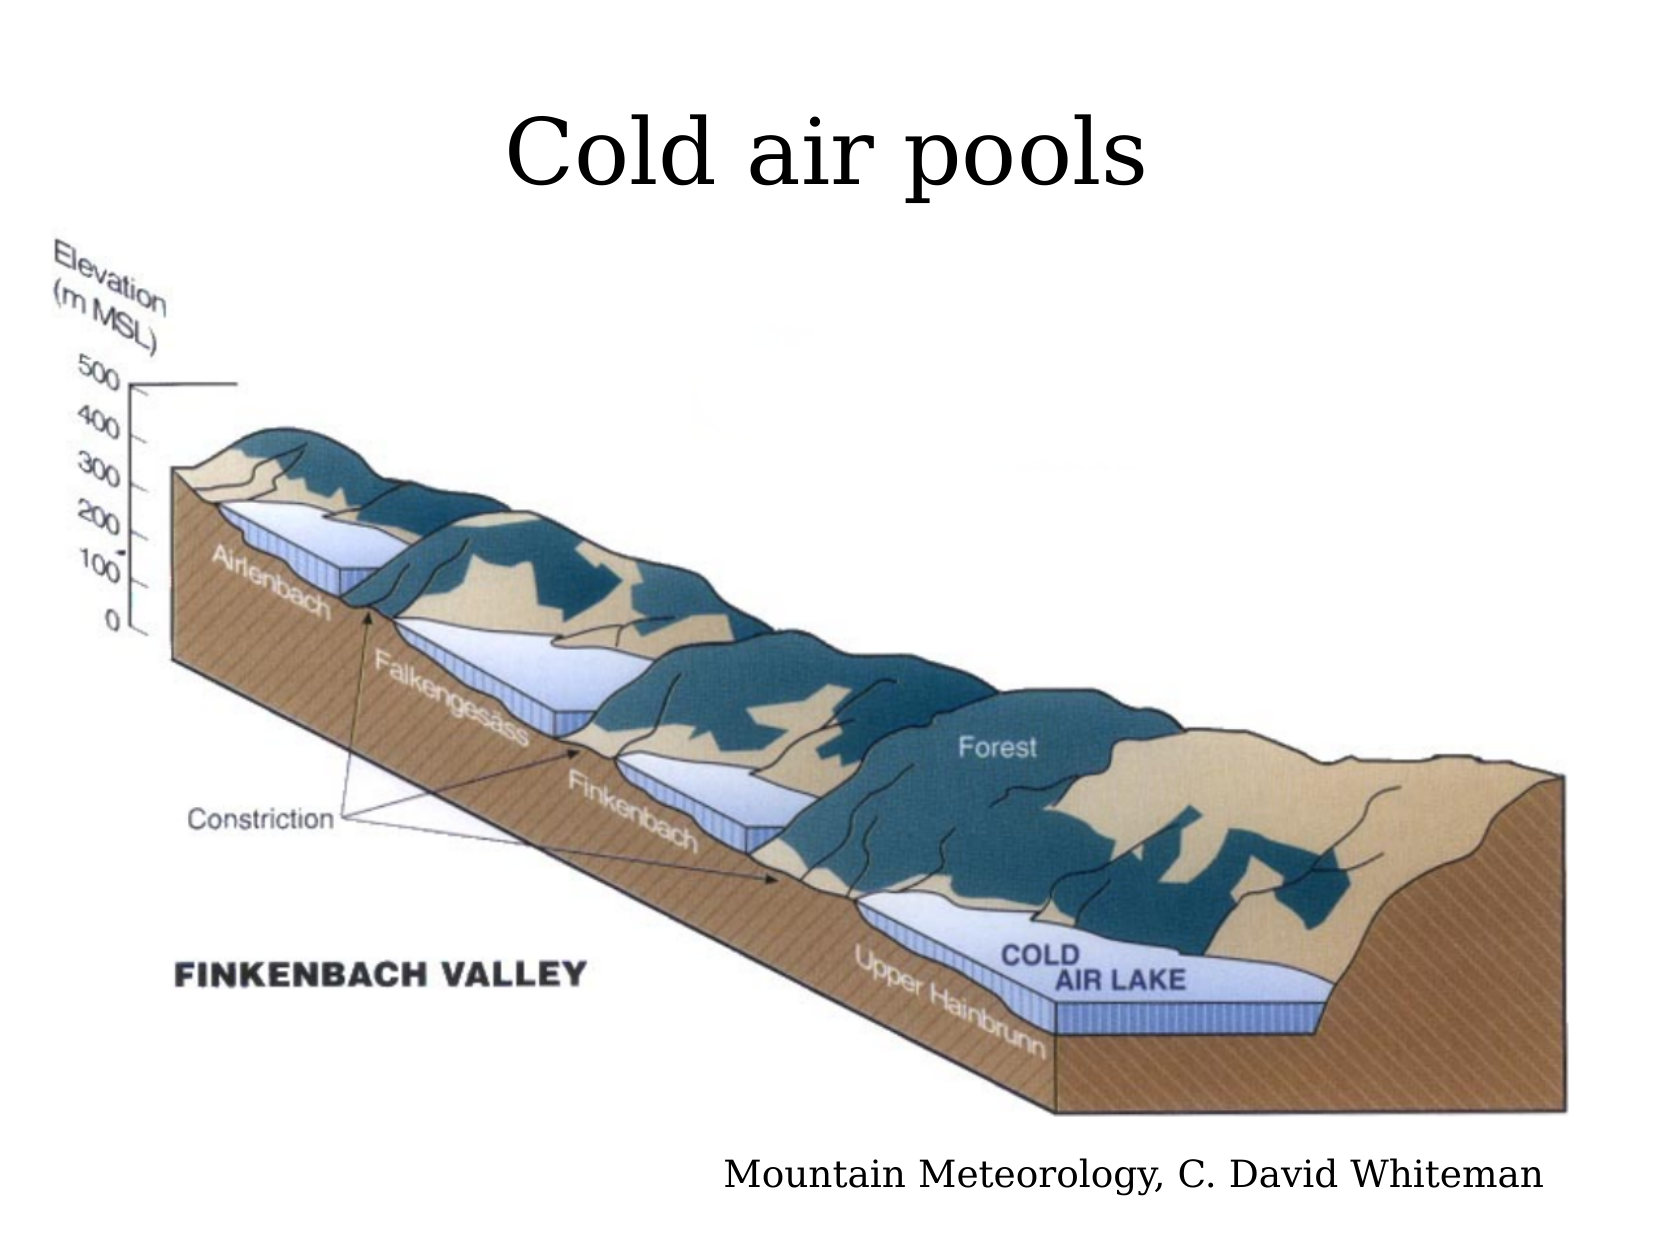

# Cold air pools
Mountain Meteorology, C. David Whiteman